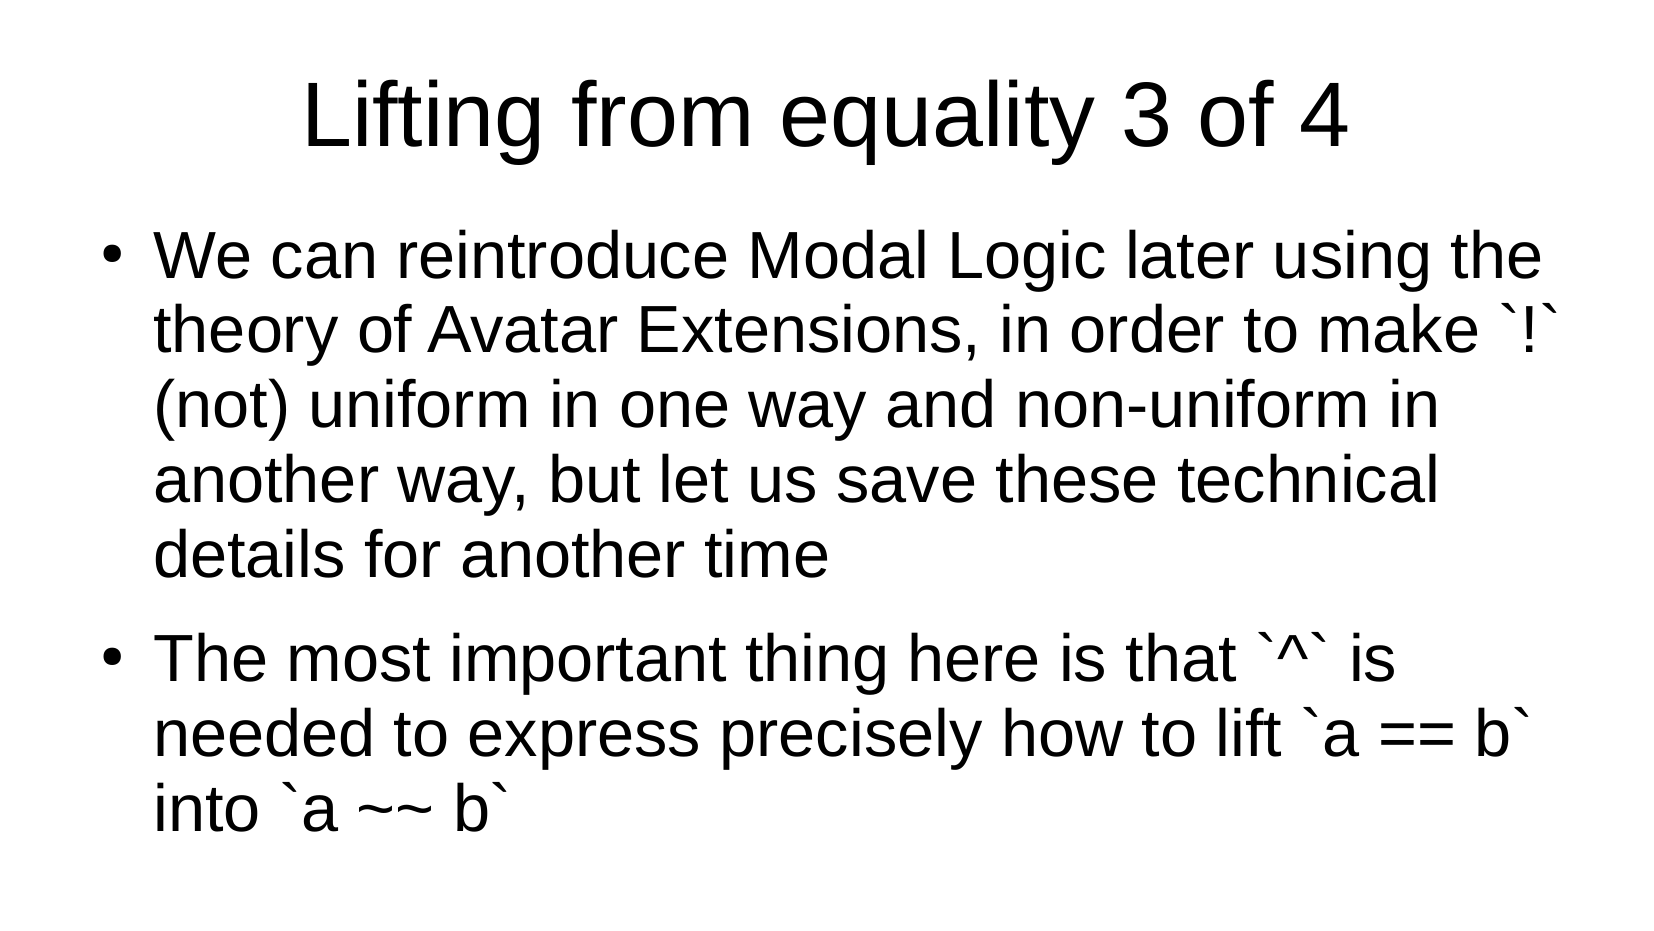

# Lifting from equality 3 of 4
We can reintroduce Modal Logic later using the theory of Avatar Extensions, in order to make `!` (not) uniform in one way and non-uniform in another way, but let us save these technical details for another time
The most important thing here is that `^` is needed to express precisely how to lift `a == b` into `a ~~ b`